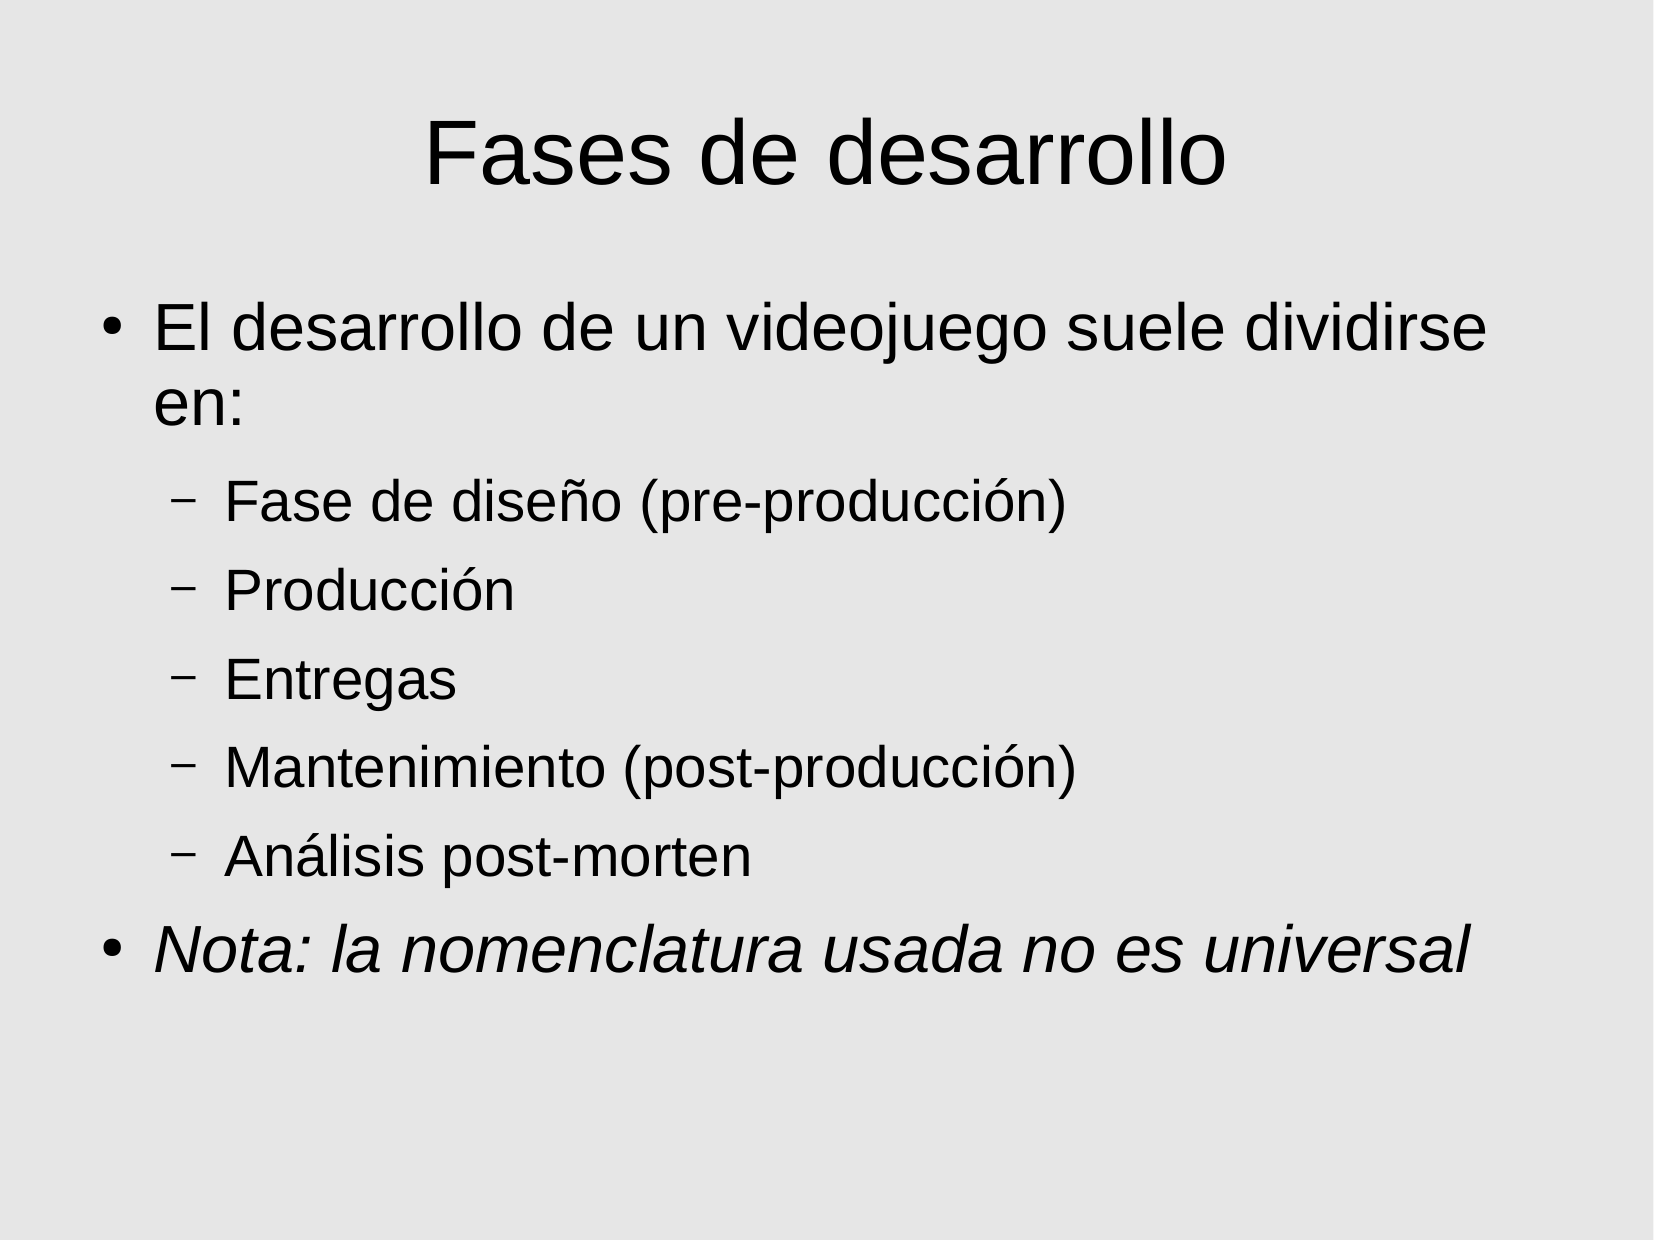

# Fases de desarrollo
El desarrollo de un videojuego suele dividirse en:
Fase de diseño (pre-producción)
Producción
Entregas
Mantenimiento (post-producción)
Análisis post-morten
Nota: la nomenclatura usada no es universal